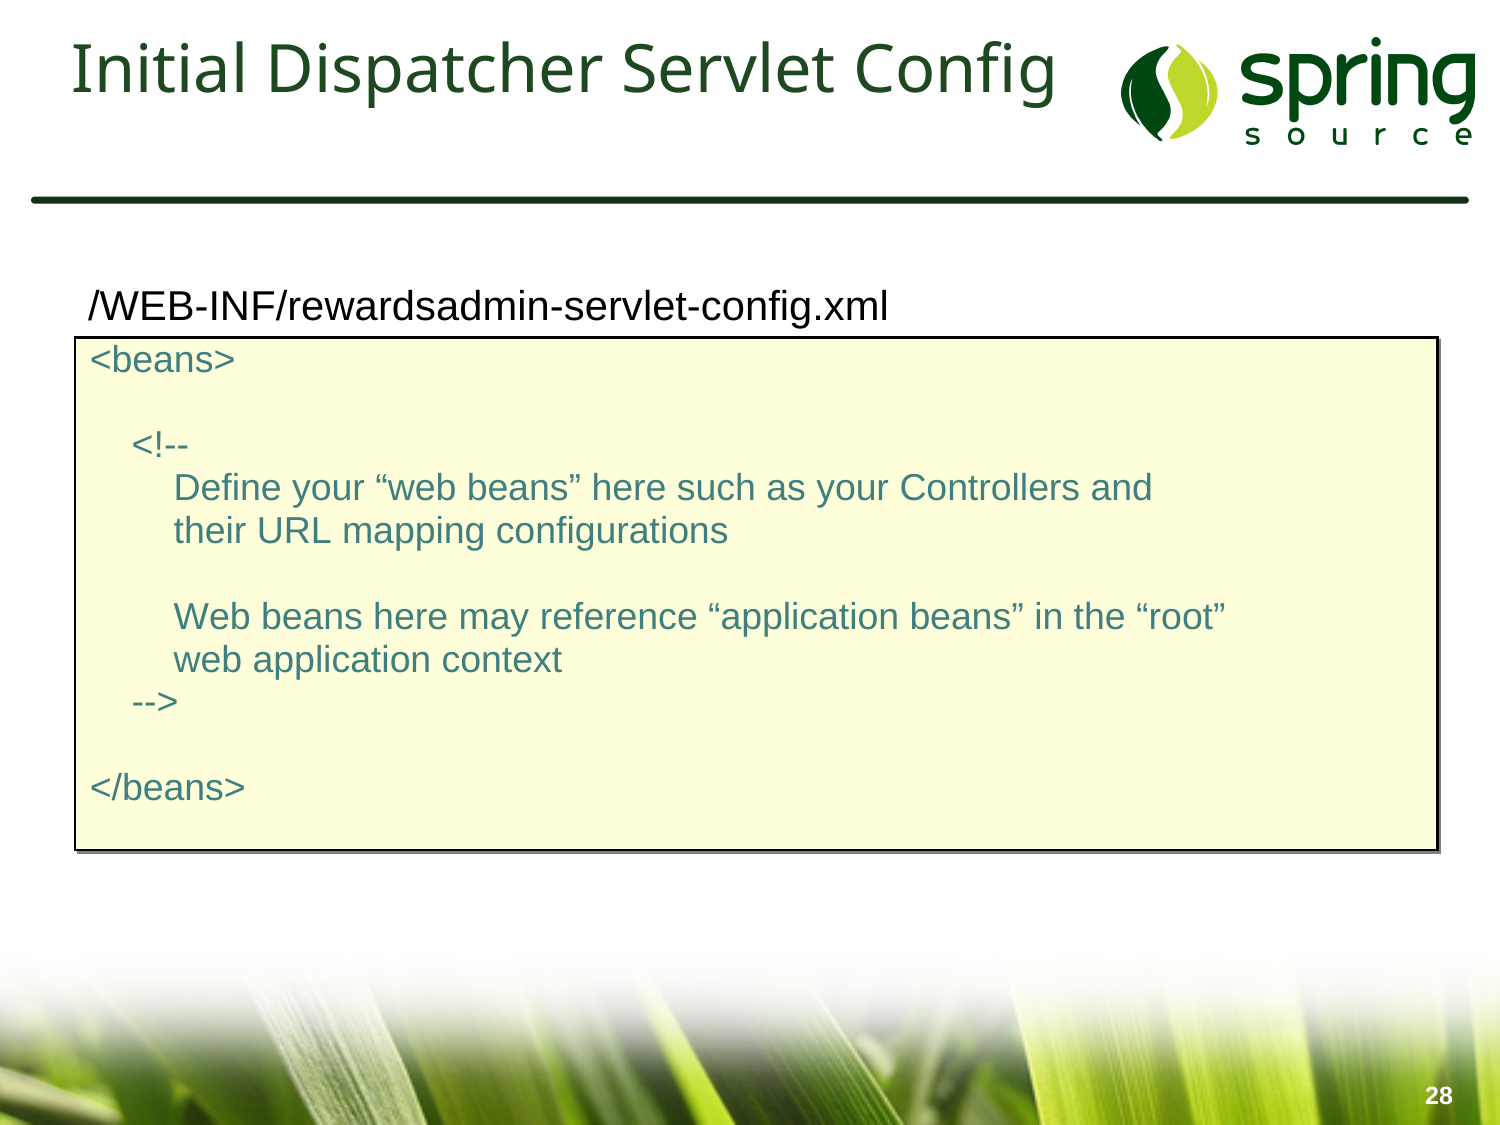

# Initial Dispatcher Servlet Config
/WEB-INF/rewardsadmin-servlet-config.xml
<beans>
 <!--
 Define your “web beans” here such as your Controllers and
 their URL mapping configurations
 Web beans here may reference “application beans” in the “root”
 web application context
 -->
</beans>